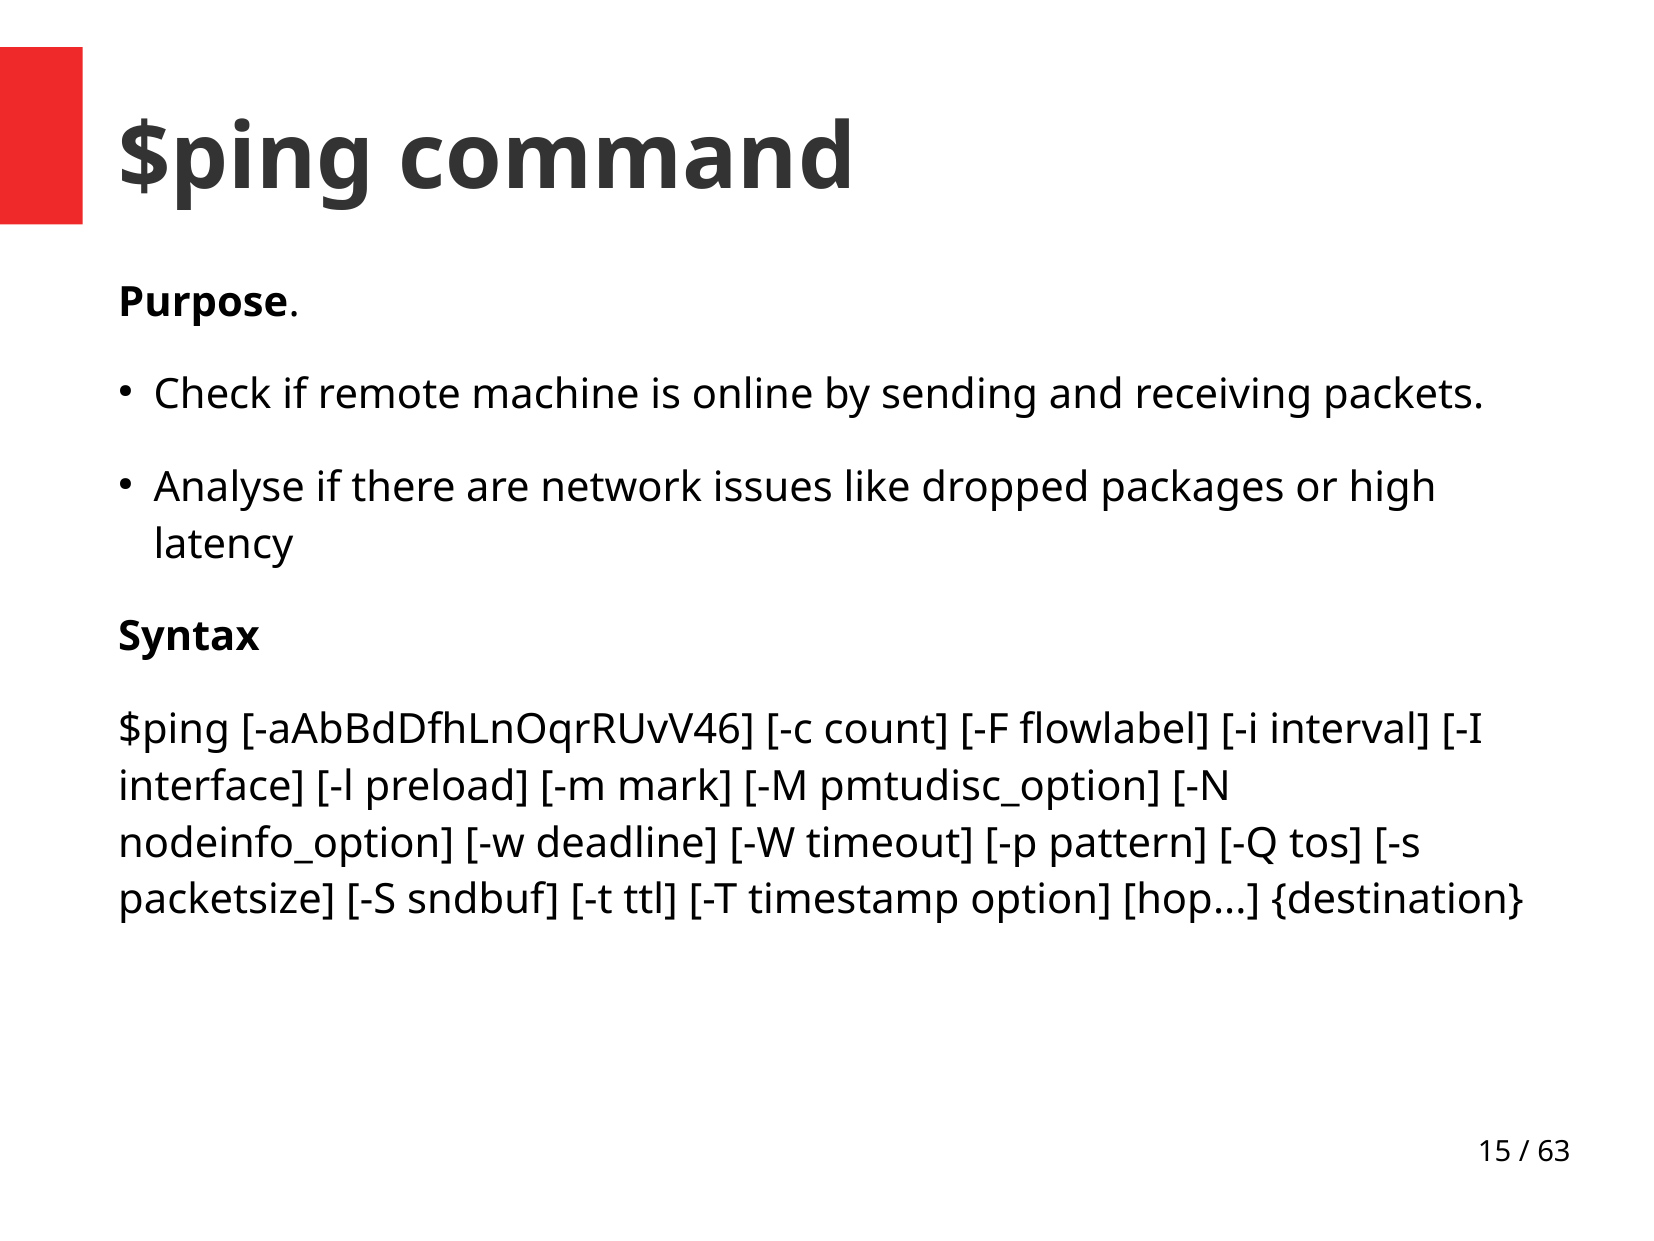

# $ping command
Purpose.
Check if remote machine is online by sending and receiving packets.
Analyse if there are network issues like dropped packages or high latency
Syntax
$ping [-aAbBdDfhLnOqrRUvV46] [-c count] [-F flowlabel] [-i interval] [-I interface] [-l preload] [-m mark] [-M pmtudisc_option] [-N nodeinfo_option] [-w deadline] [-W timeout] [-p pattern] [-Q tos] [-s packetsize] [-S sndbuf] [-t ttl] [-T timestamp option] [hop...] {destination}
15